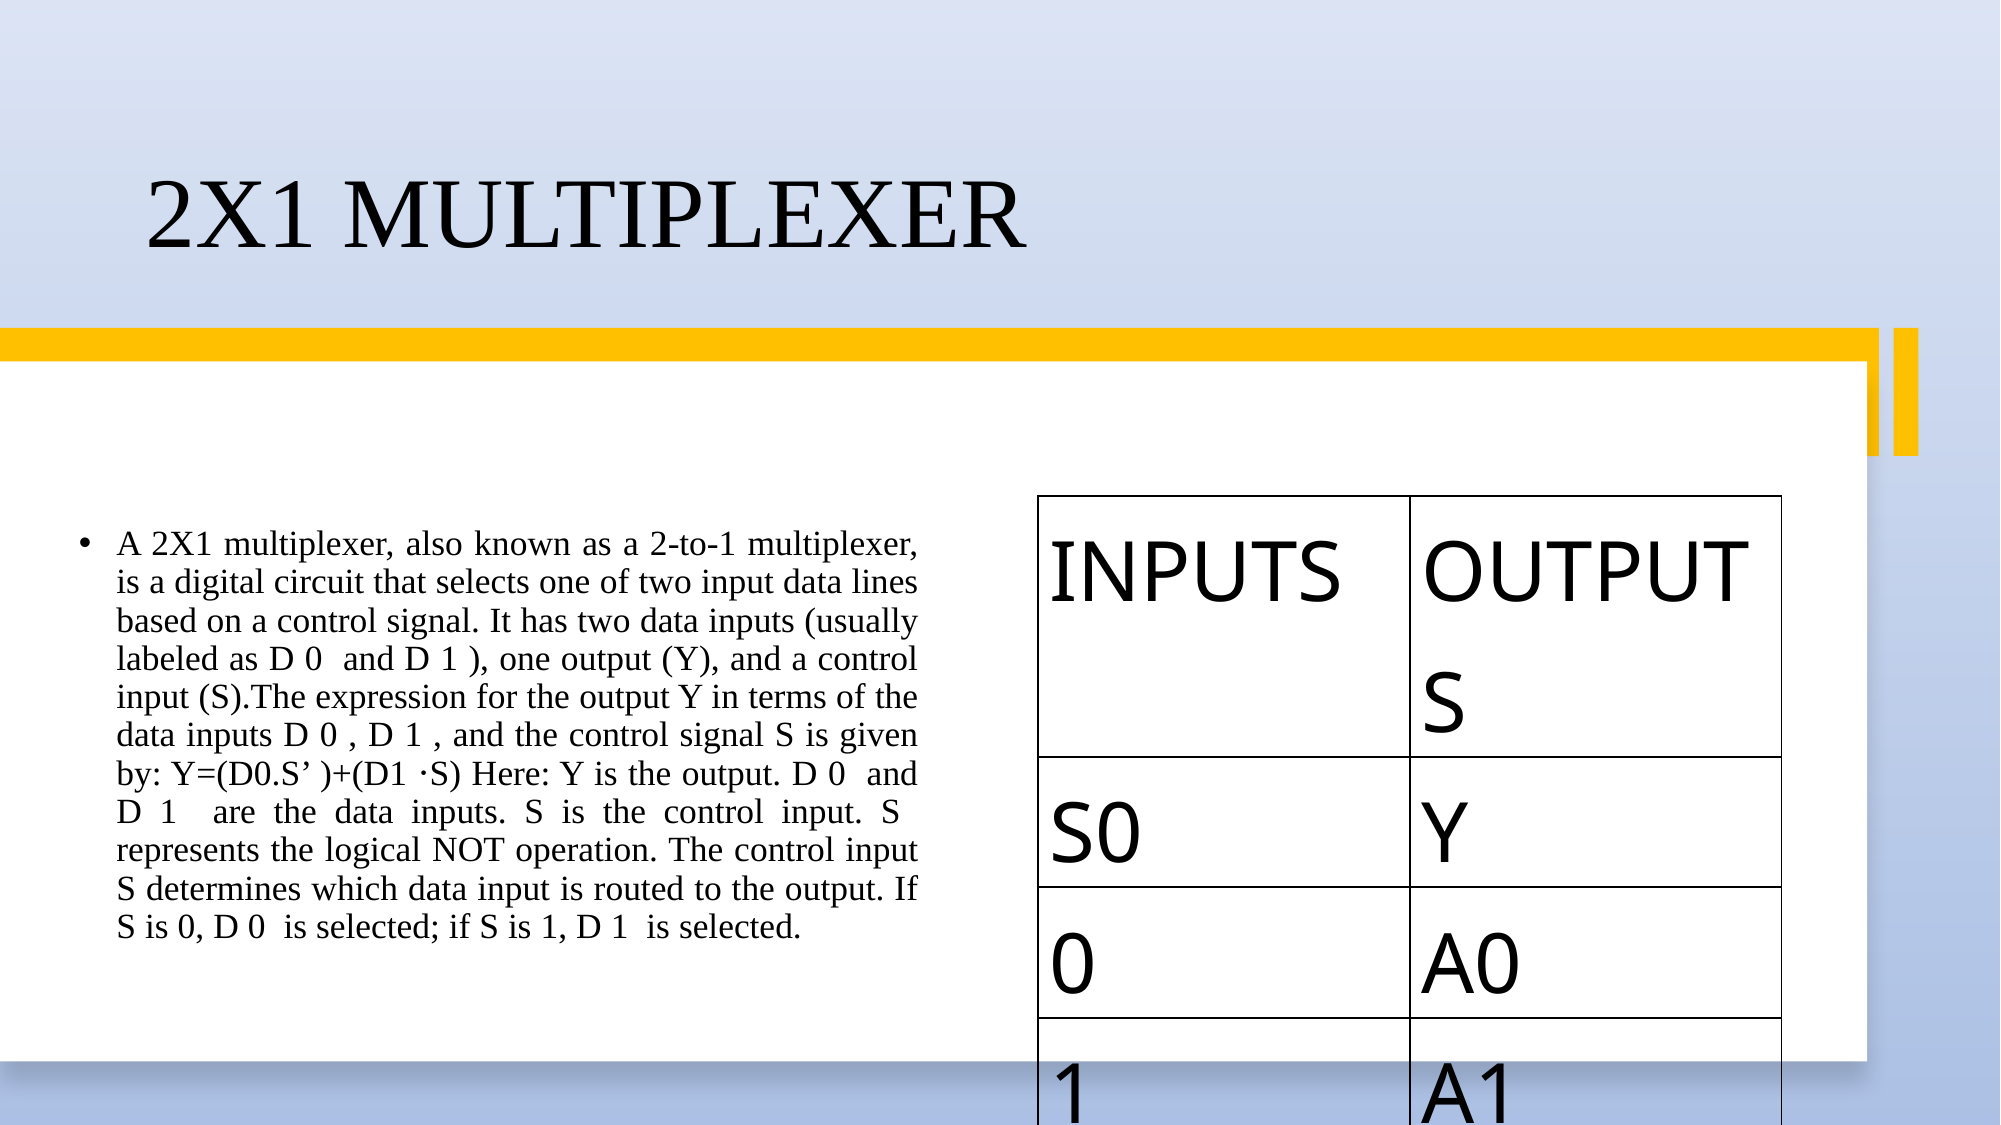

# 2X1 MULTIPLEXER
A 2X1 multiplexer, also known as a 2-to-1 multiplexer, is a digital circuit that selects one of two input data lines based on a control signal. It has two data inputs (usually labeled as D 0 and D 1 ), one output (Y), and a control input (S).The expression for the output Y in terms of the data inputs D 0 , D 1 , and the control signal S is given by: Y=(D0.S’ )+(D1 ⋅S) Here: Y is the output. D 0 and D 1 are the data inputs. S is the control input. S represents the logical NOT operation. The control input S determines which data input is routed to the output. If S is 0, D 0 is selected; if S is 1, D 1 is selected.
| INPUTS | OUTPUTS |
| --- | --- |
| S0 | Y |
| 0 | A0 |
| 1 | A1 |